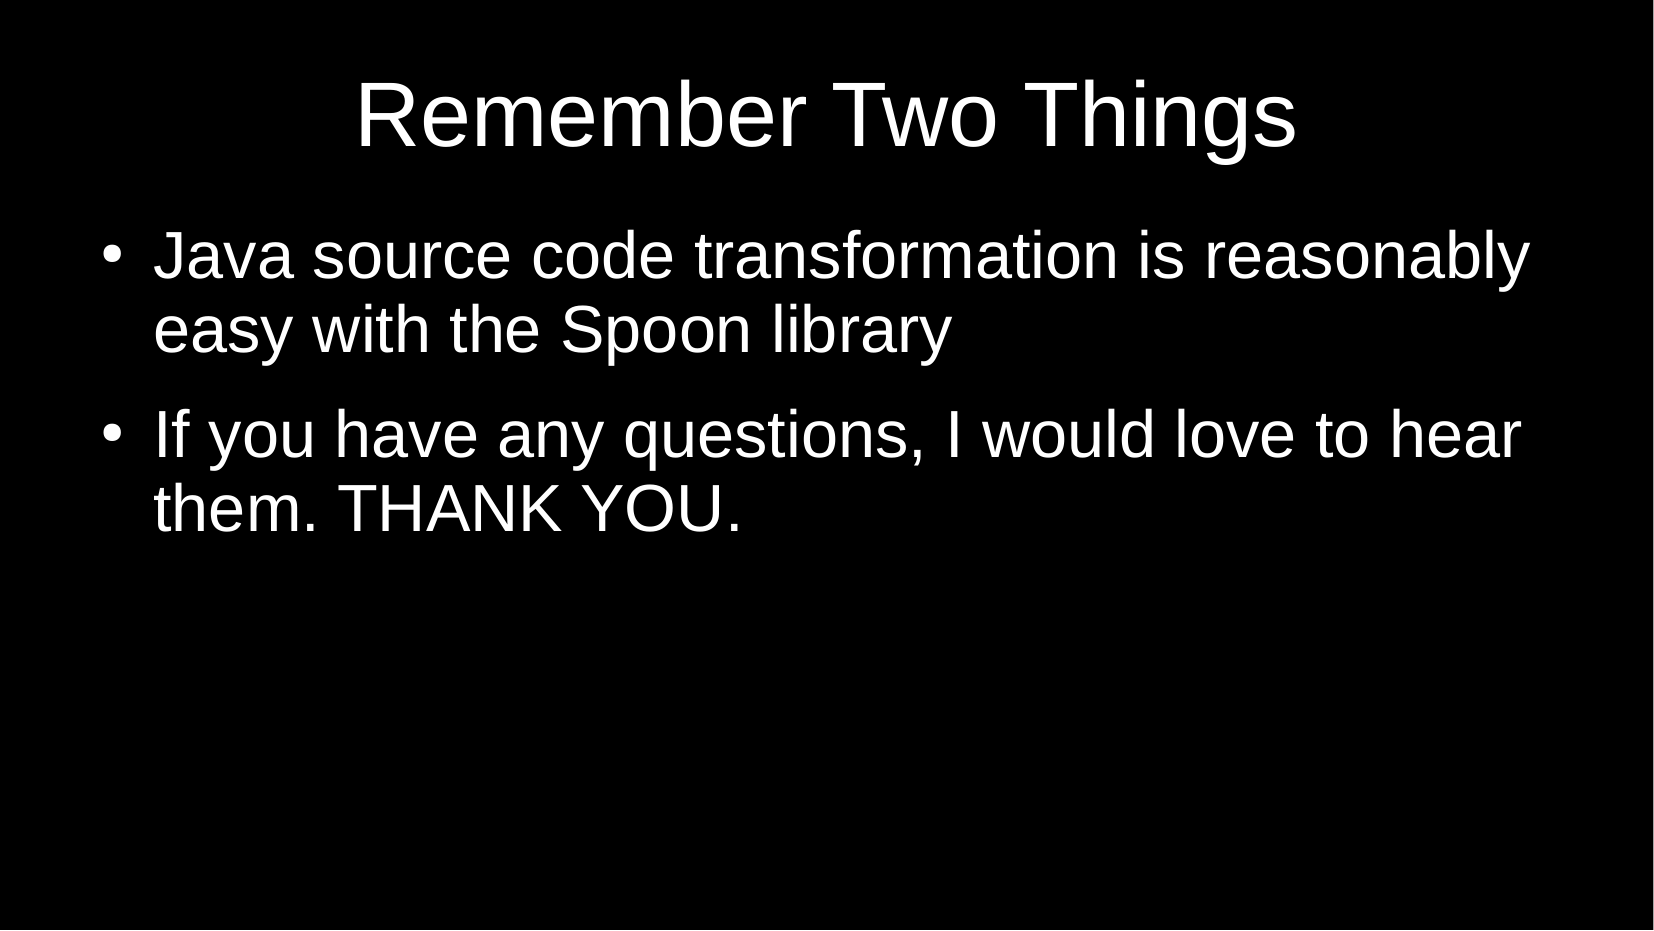

# Remember Two Things
Java source code transformation is reasonably easy with the Spoon library
If you have any questions, I would love to hear them. THANK YOU.